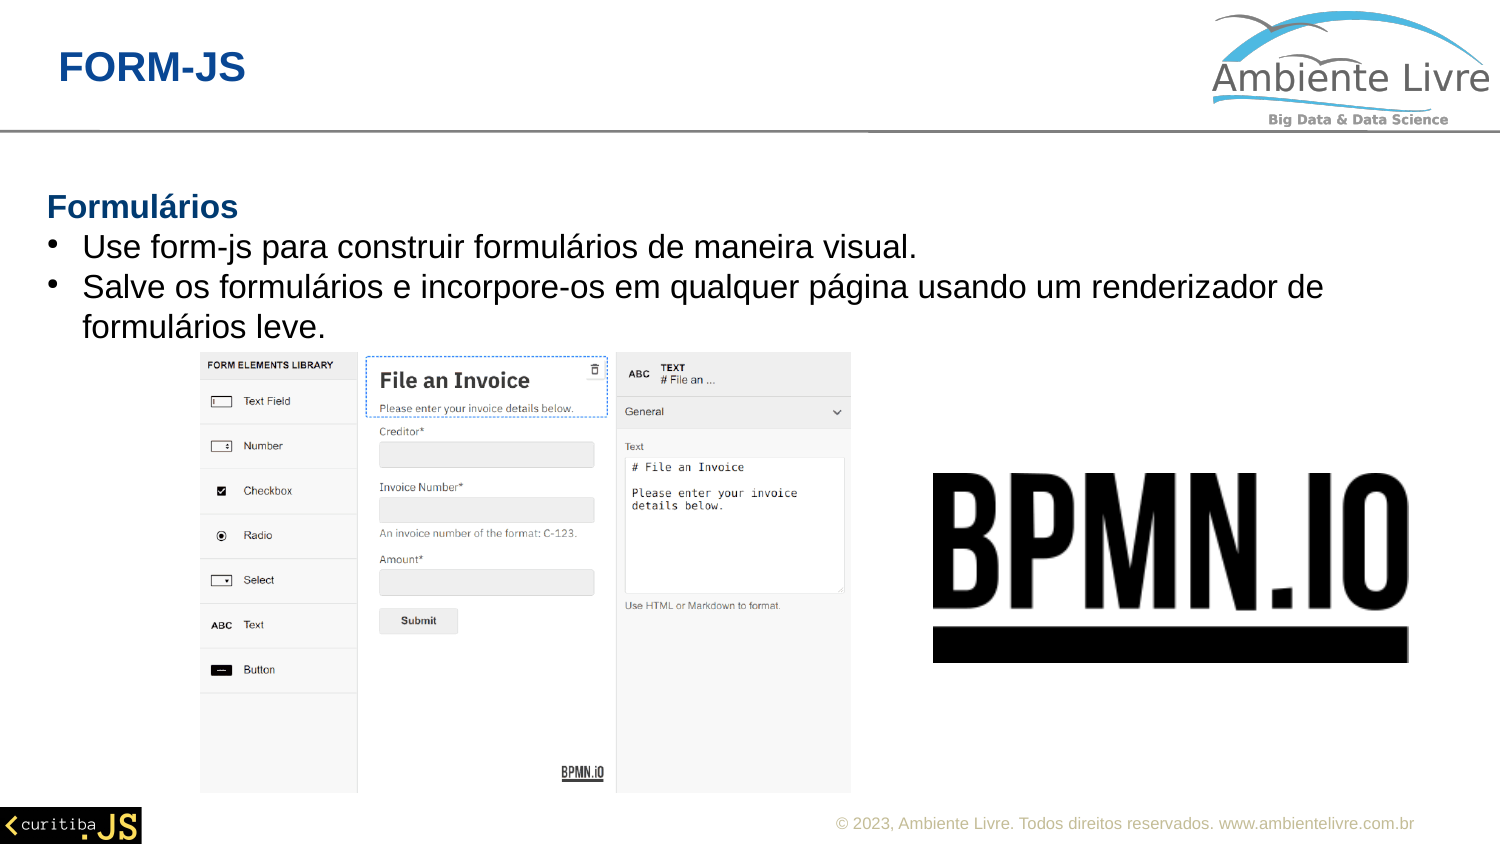

# FORM-JS
Formulários
Use form-js para construir formulários de maneira visual.
Salve os formulários e incorpore-os em qualquer página usando um renderizador de formulários leve.